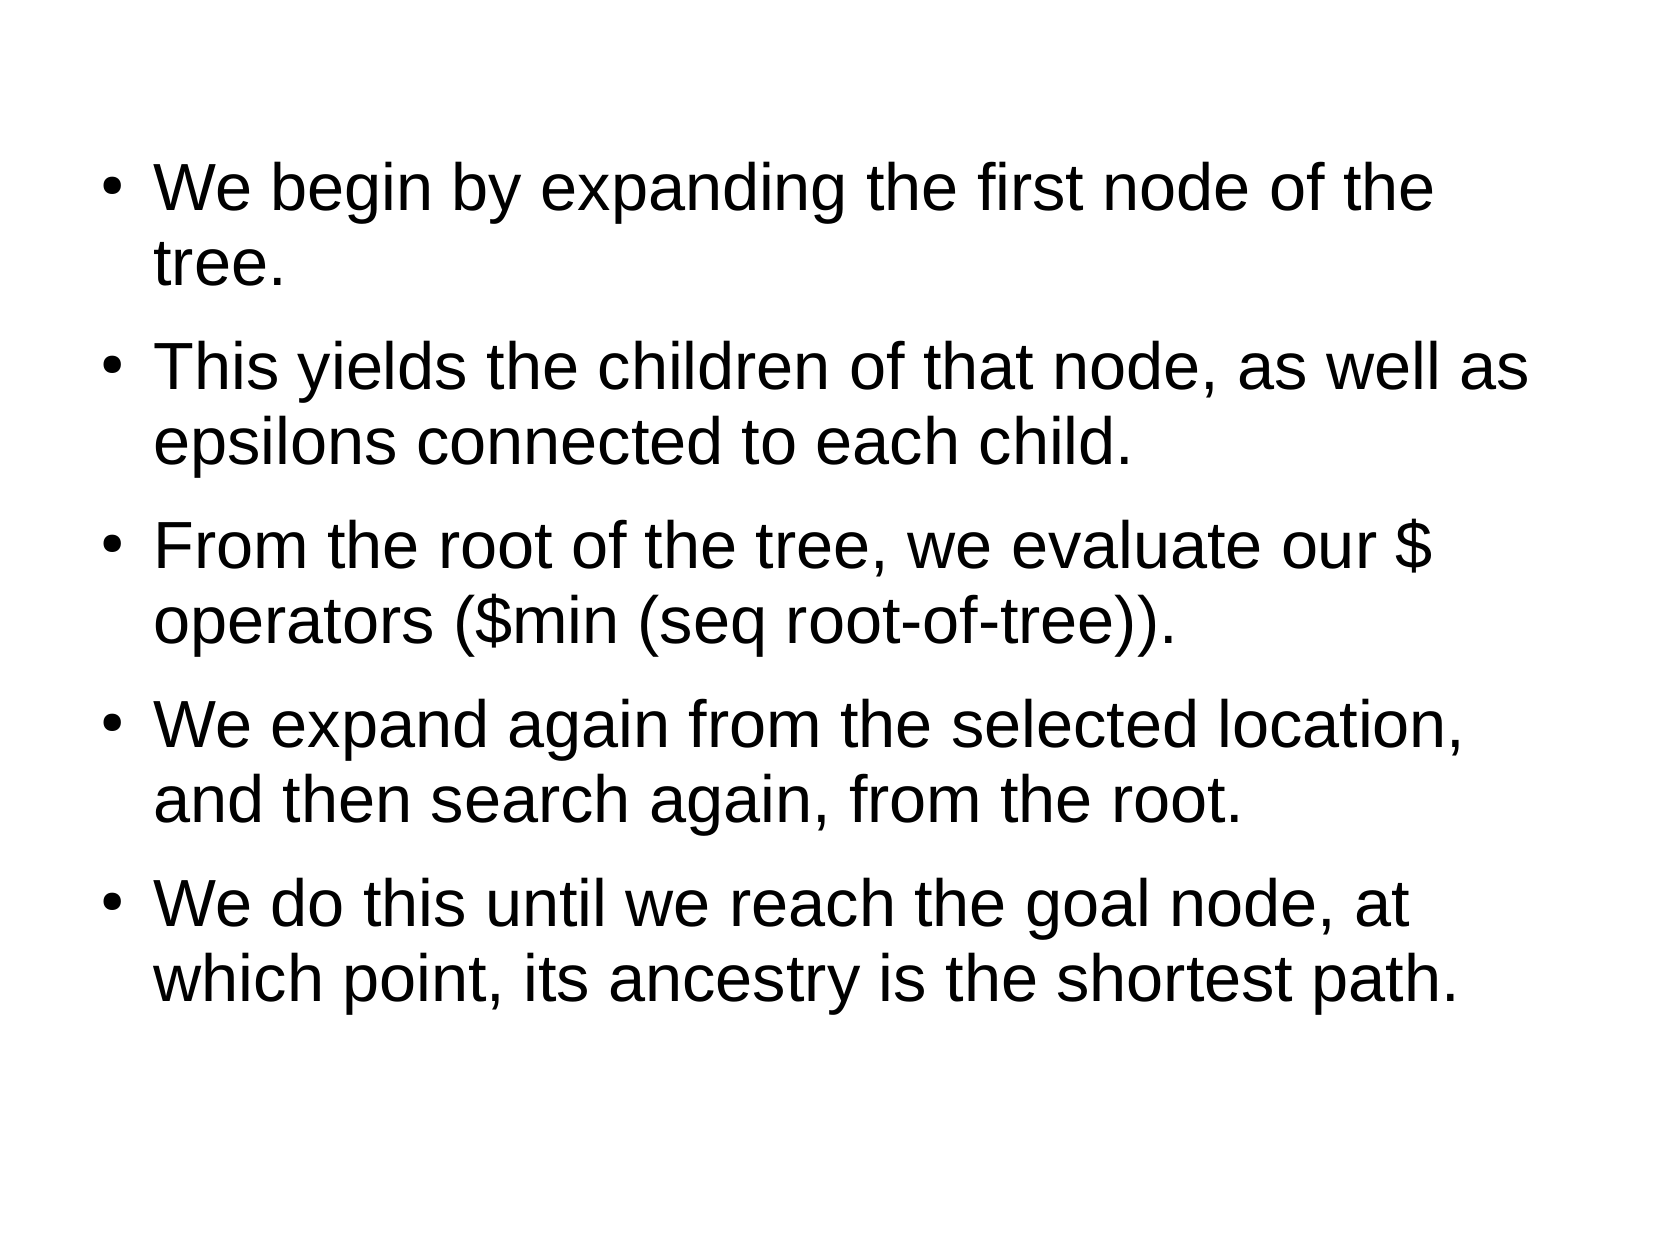

# We begin by expanding the first node of the tree.
This yields the children of that node, as well as epsilons connected to each child.
From the root of the tree, we evaluate our $ operators ($min (seq root-of-tree)).
We expand again from the selected location, and then search again, from the root.
We do this until we reach the goal node, at which point, its ancestry is the shortest path.